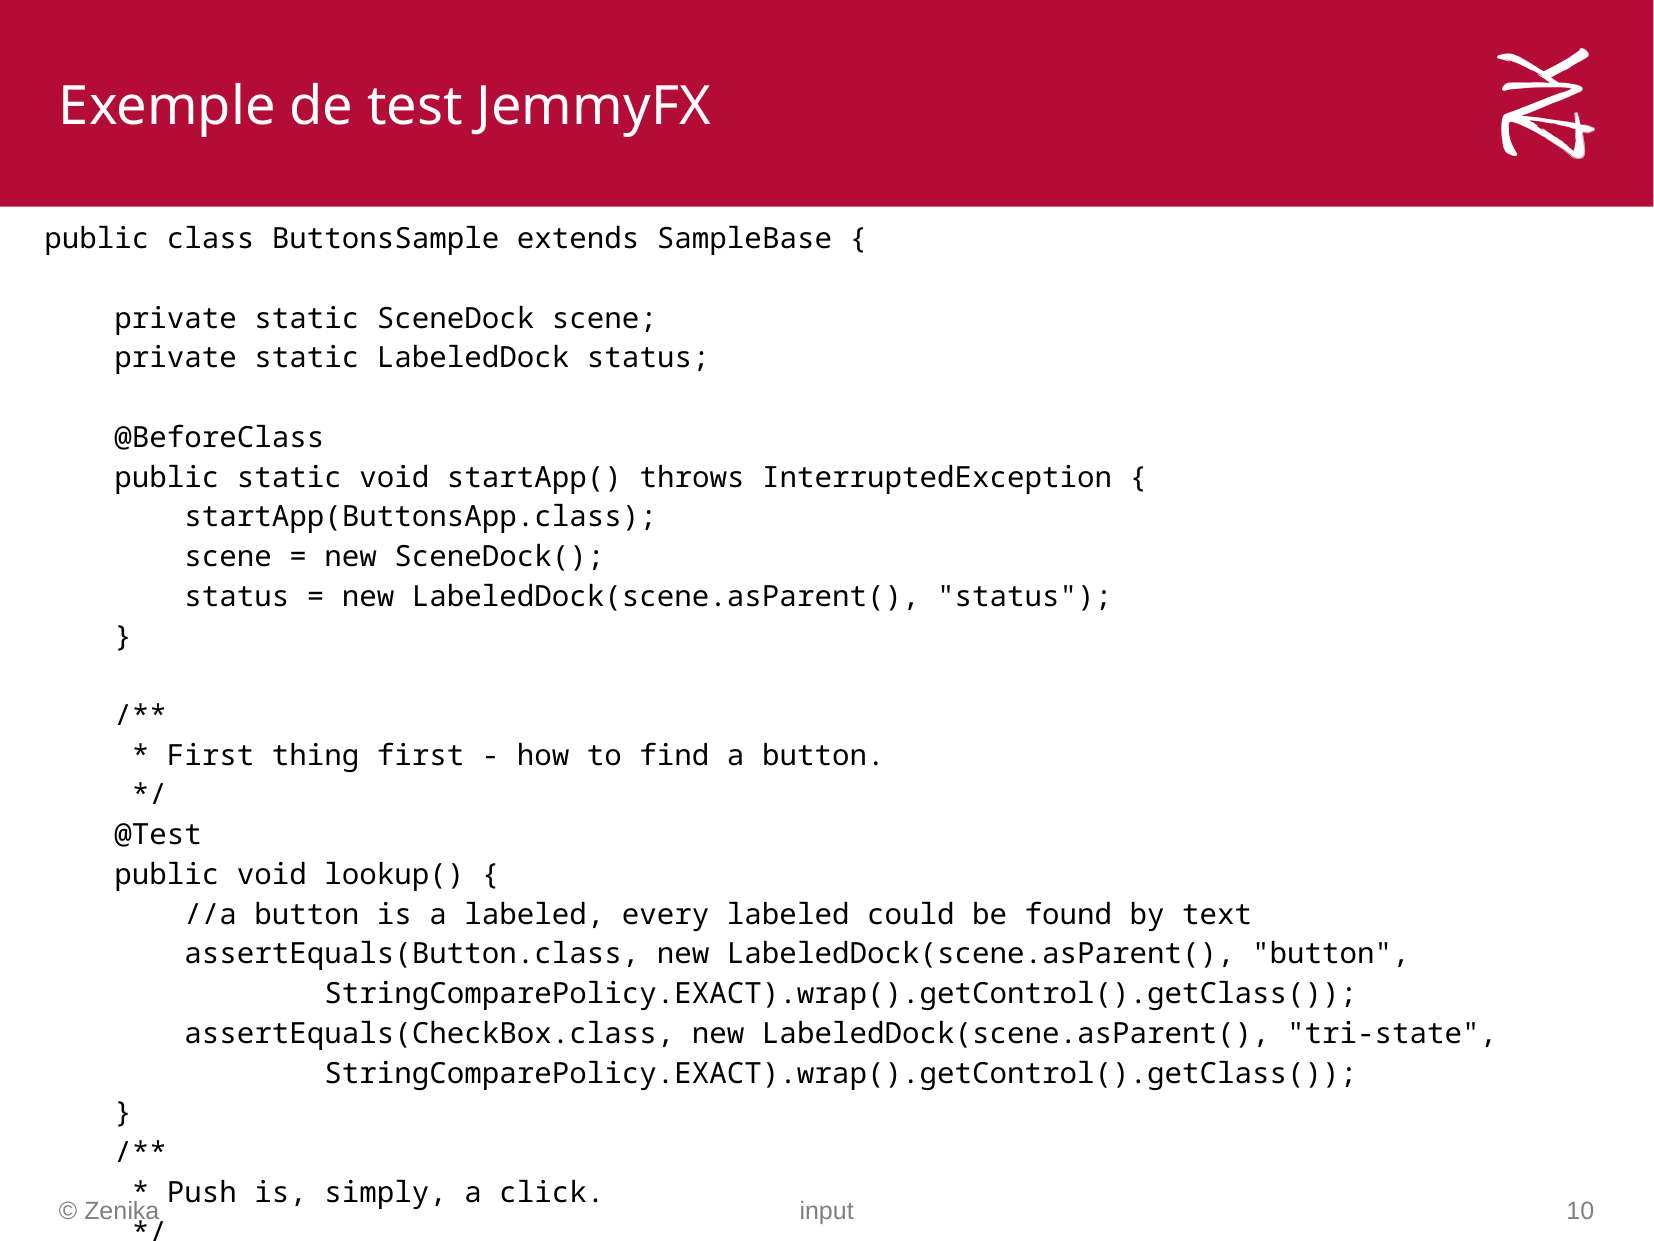

# Exemple de test JemmyFX
public class ButtonsSample extends SampleBase {
 private static SceneDock scene;
 private static LabeledDock status;
 @BeforeClass
 public static void startApp() throws InterruptedException {
 startApp(ButtonsApp.class);
 scene = new SceneDock();
 status = new LabeledDock(scene.asParent(), "status");
 }
 /**
 * First thing first - how to find a button.
 */
 @Test
 public void lookup() {
 //a button is a labeled, every labeled could be found by text
 assertEquals(Button.class, new LabeledDock(scene.asParent(), "button",
 StringComparePolicy.EXACT).wrap().getControl().getClass());
 assertEquals(CheckBox.class, new LabeledDock(scene.asParent(), "tri-state",
 StringComparePolicy.EXACT).wrap().getControl().getClass());
 }
 /**
 * Push is, simply, a click.
 */
 @Test
 public void push() {
 new LabeledDock(scene.asParent(), "button", StringComparePolicy.EXACT).mouse().click();
 //now check that the status line is updated
 status.wrap().waitProperty(Wrap.TEXT_PROP_NAME, "button pushed");
 }
}